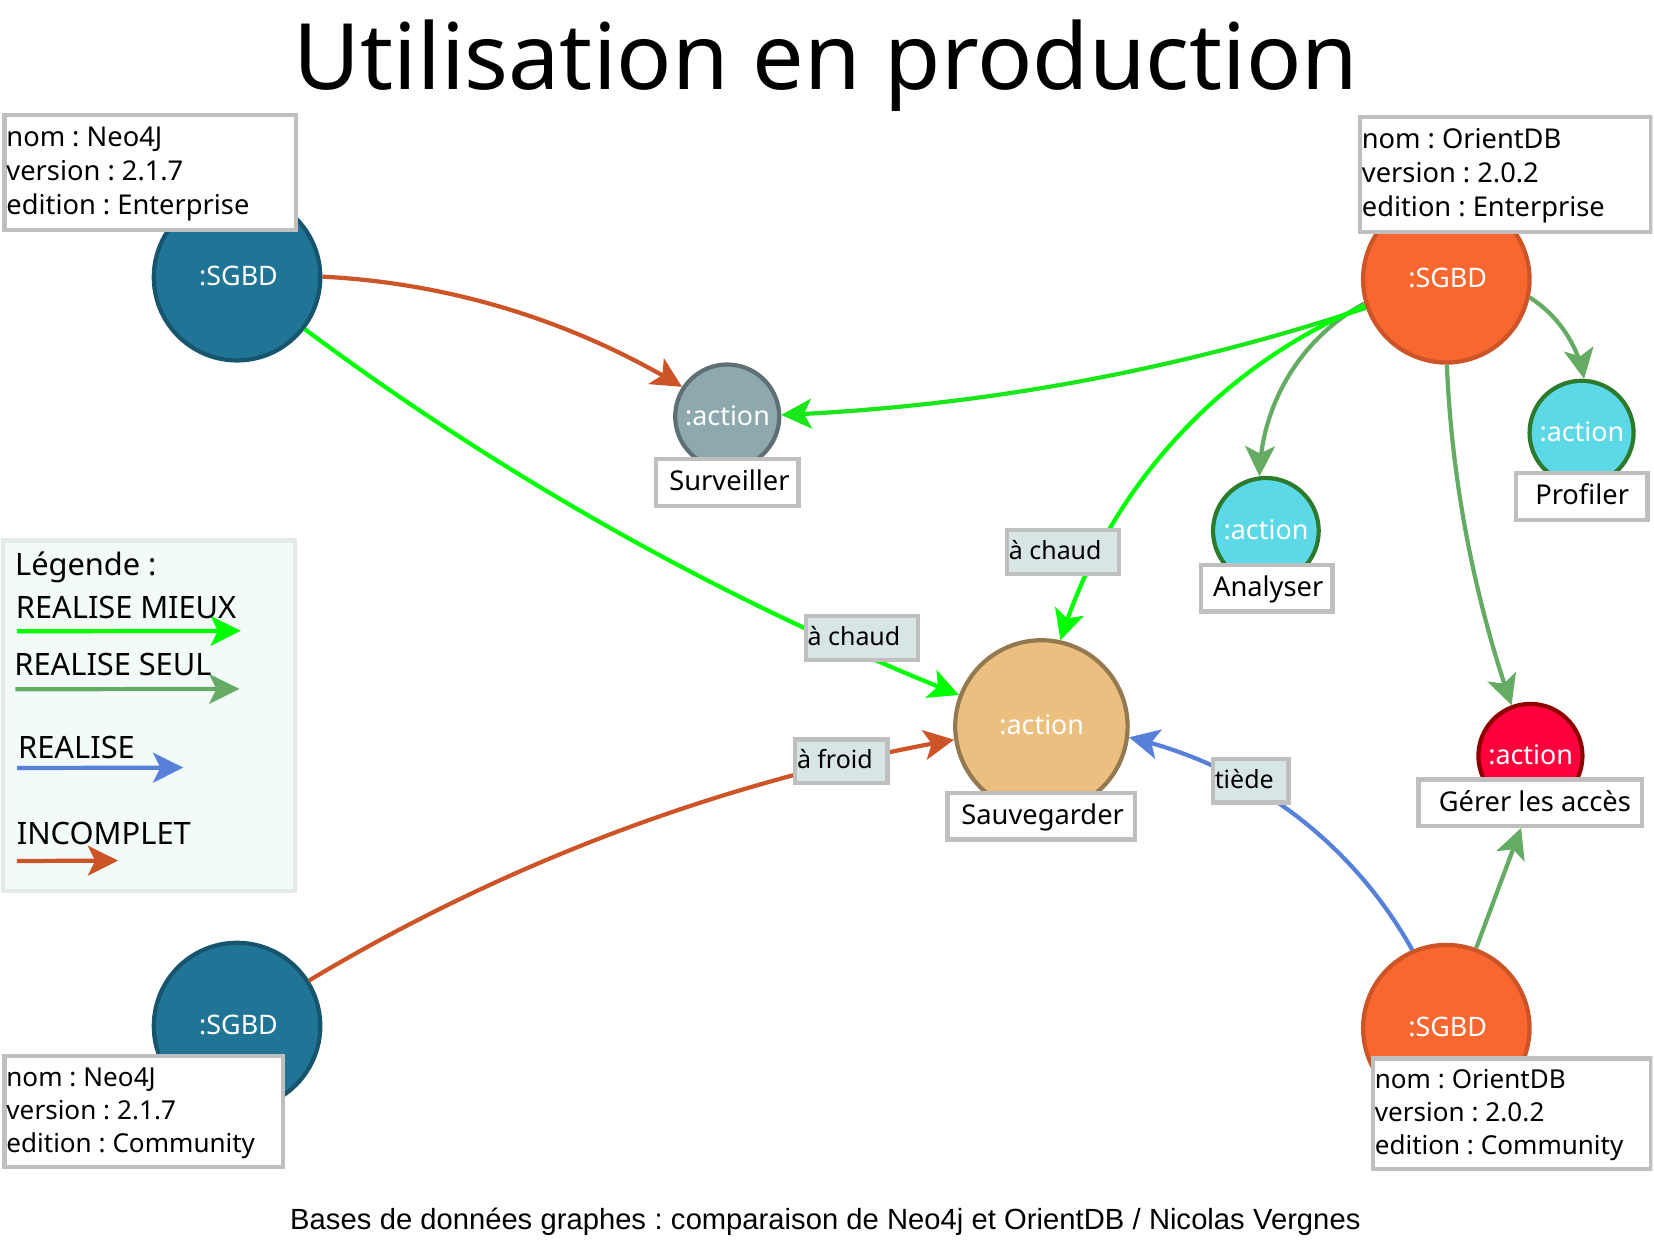

# Utilisation en production
13
Bases de données graphes : comparaison de Neo4j et OrientDB / Nicolas Vergnes